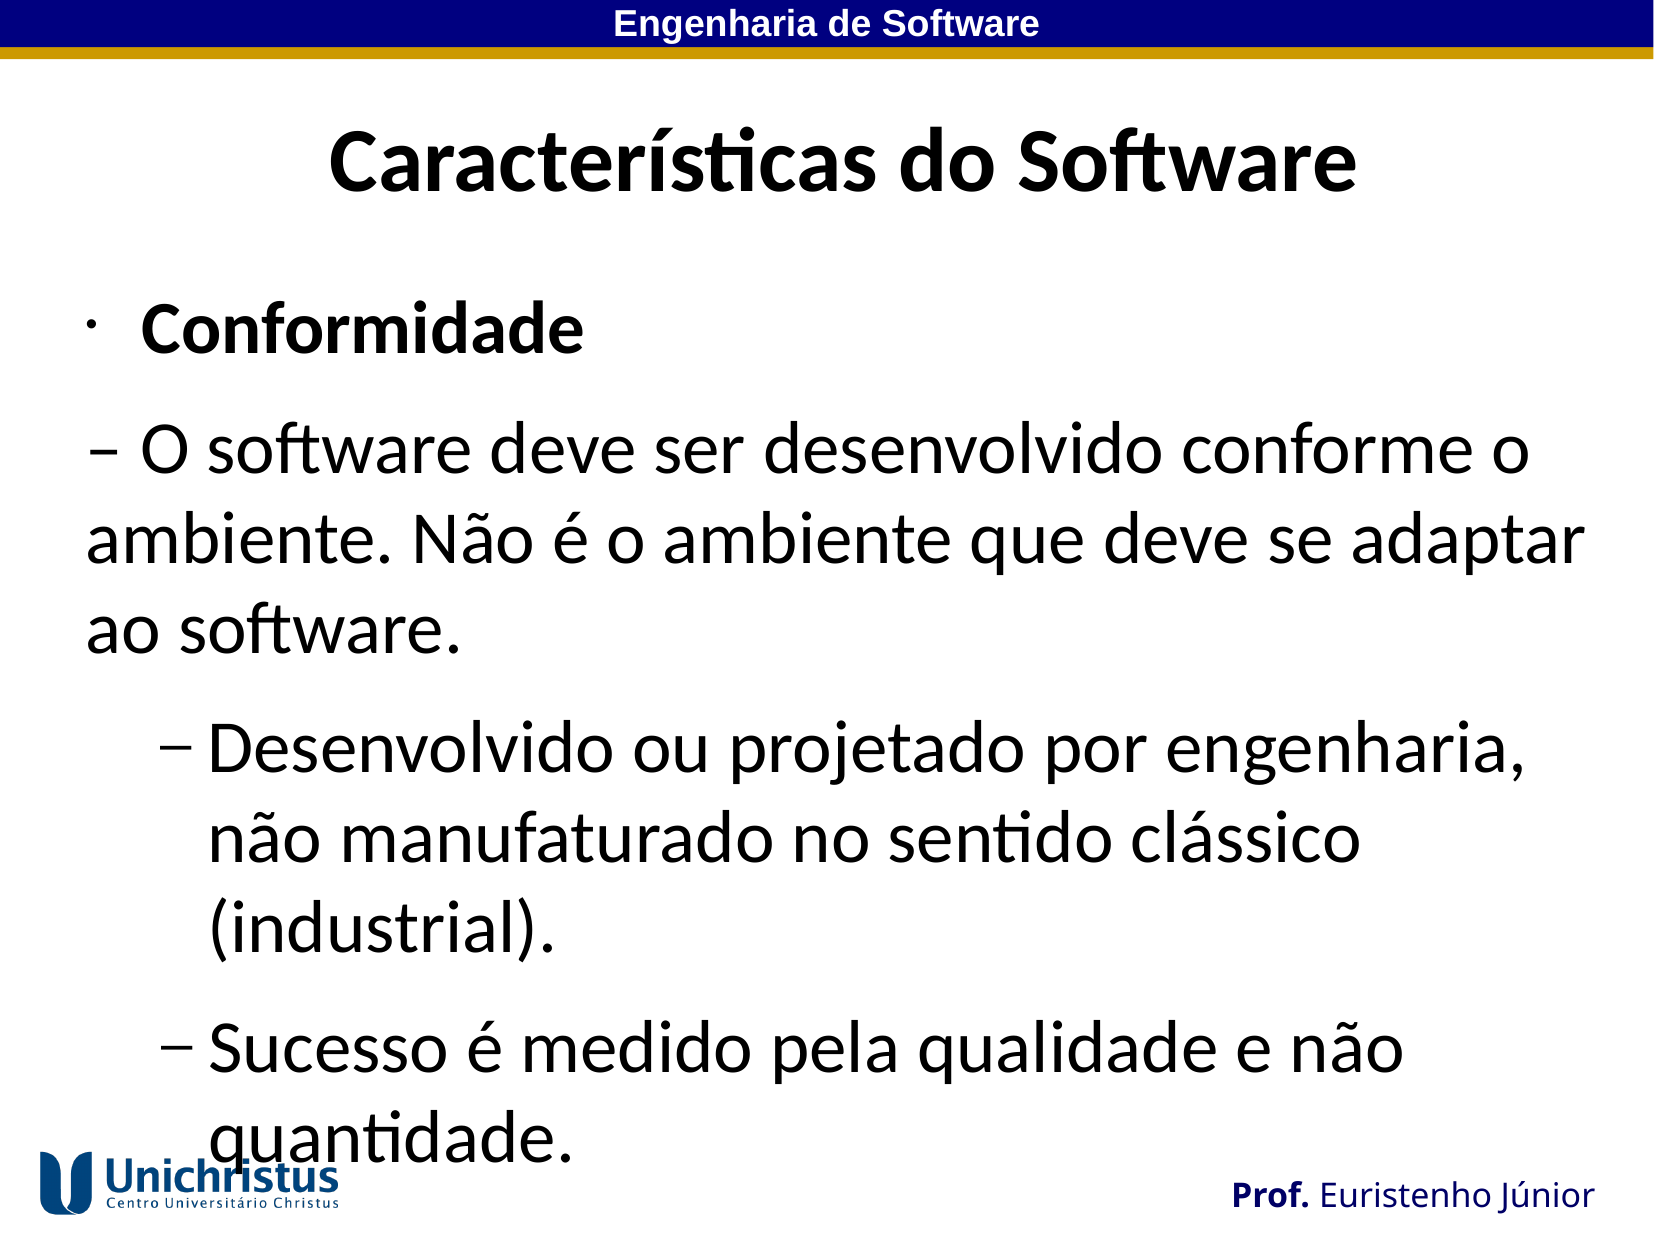

Engenharia de Software
# Características do Software
Conformidade
– O software deve ser desenvolvido conforme o ambiente. Não é o ambiente que deve se adaptar ao software.
Desenvolvido ou projetado por engenharia, não manufaturado no sentido clássico (industrial).
Sucesso é medido pela qualidade e não quantidade.
Prof. Euristenho Júnior